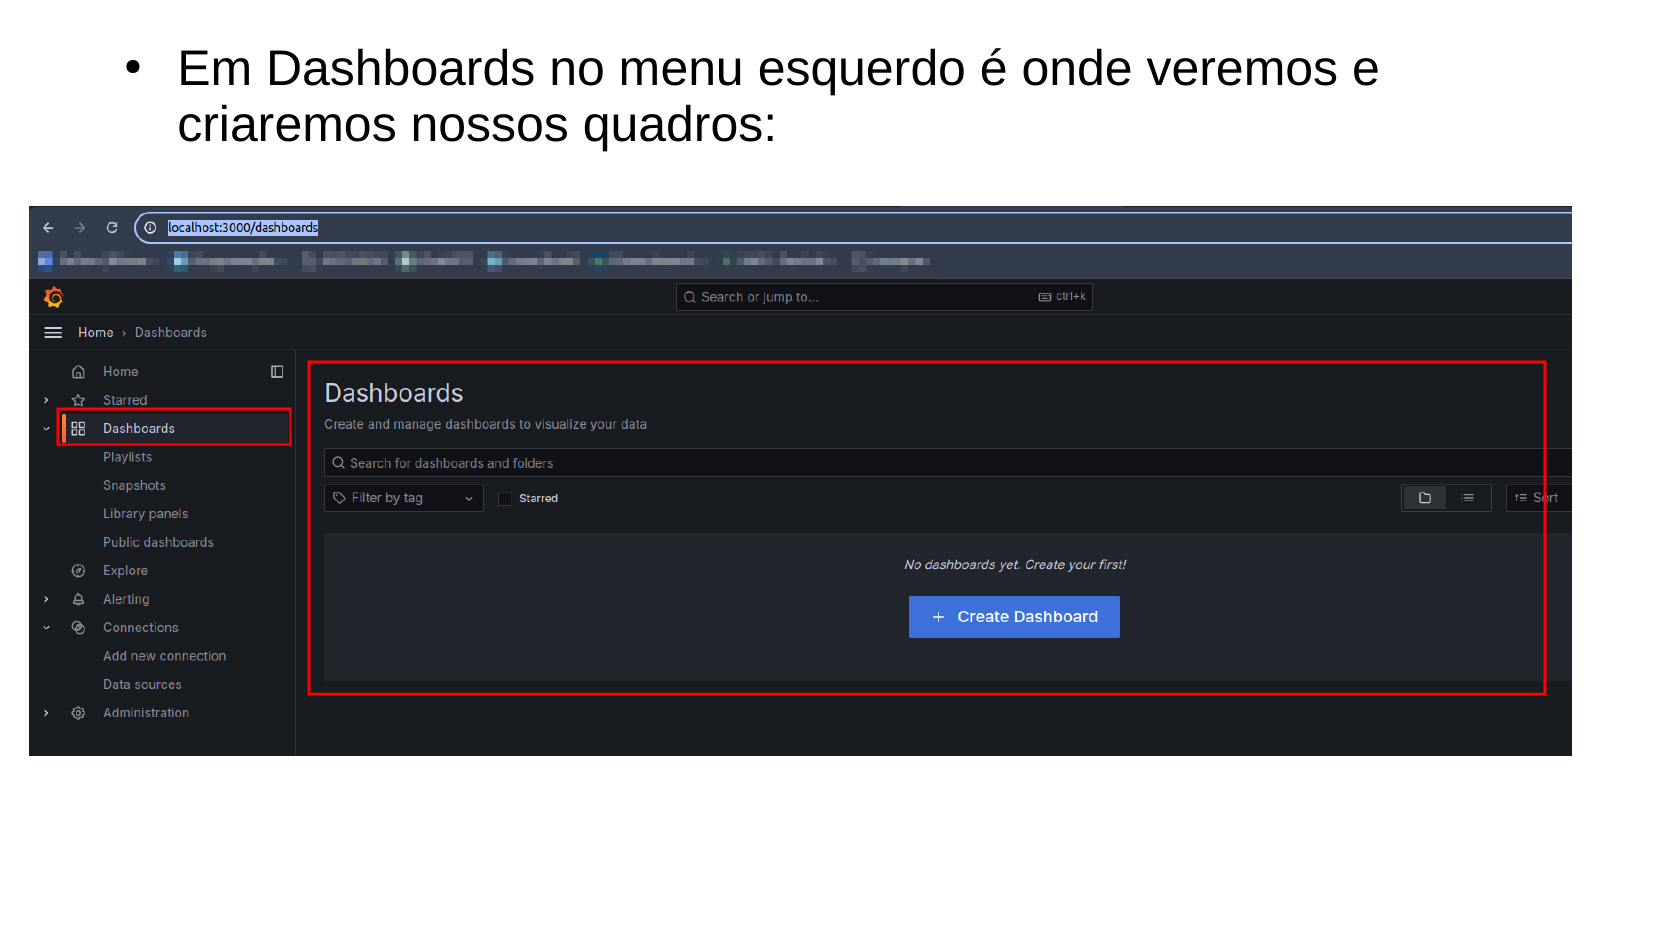

# Em Dashboards no menu esquerdo é onde veremos e criaremos nossos quadros: